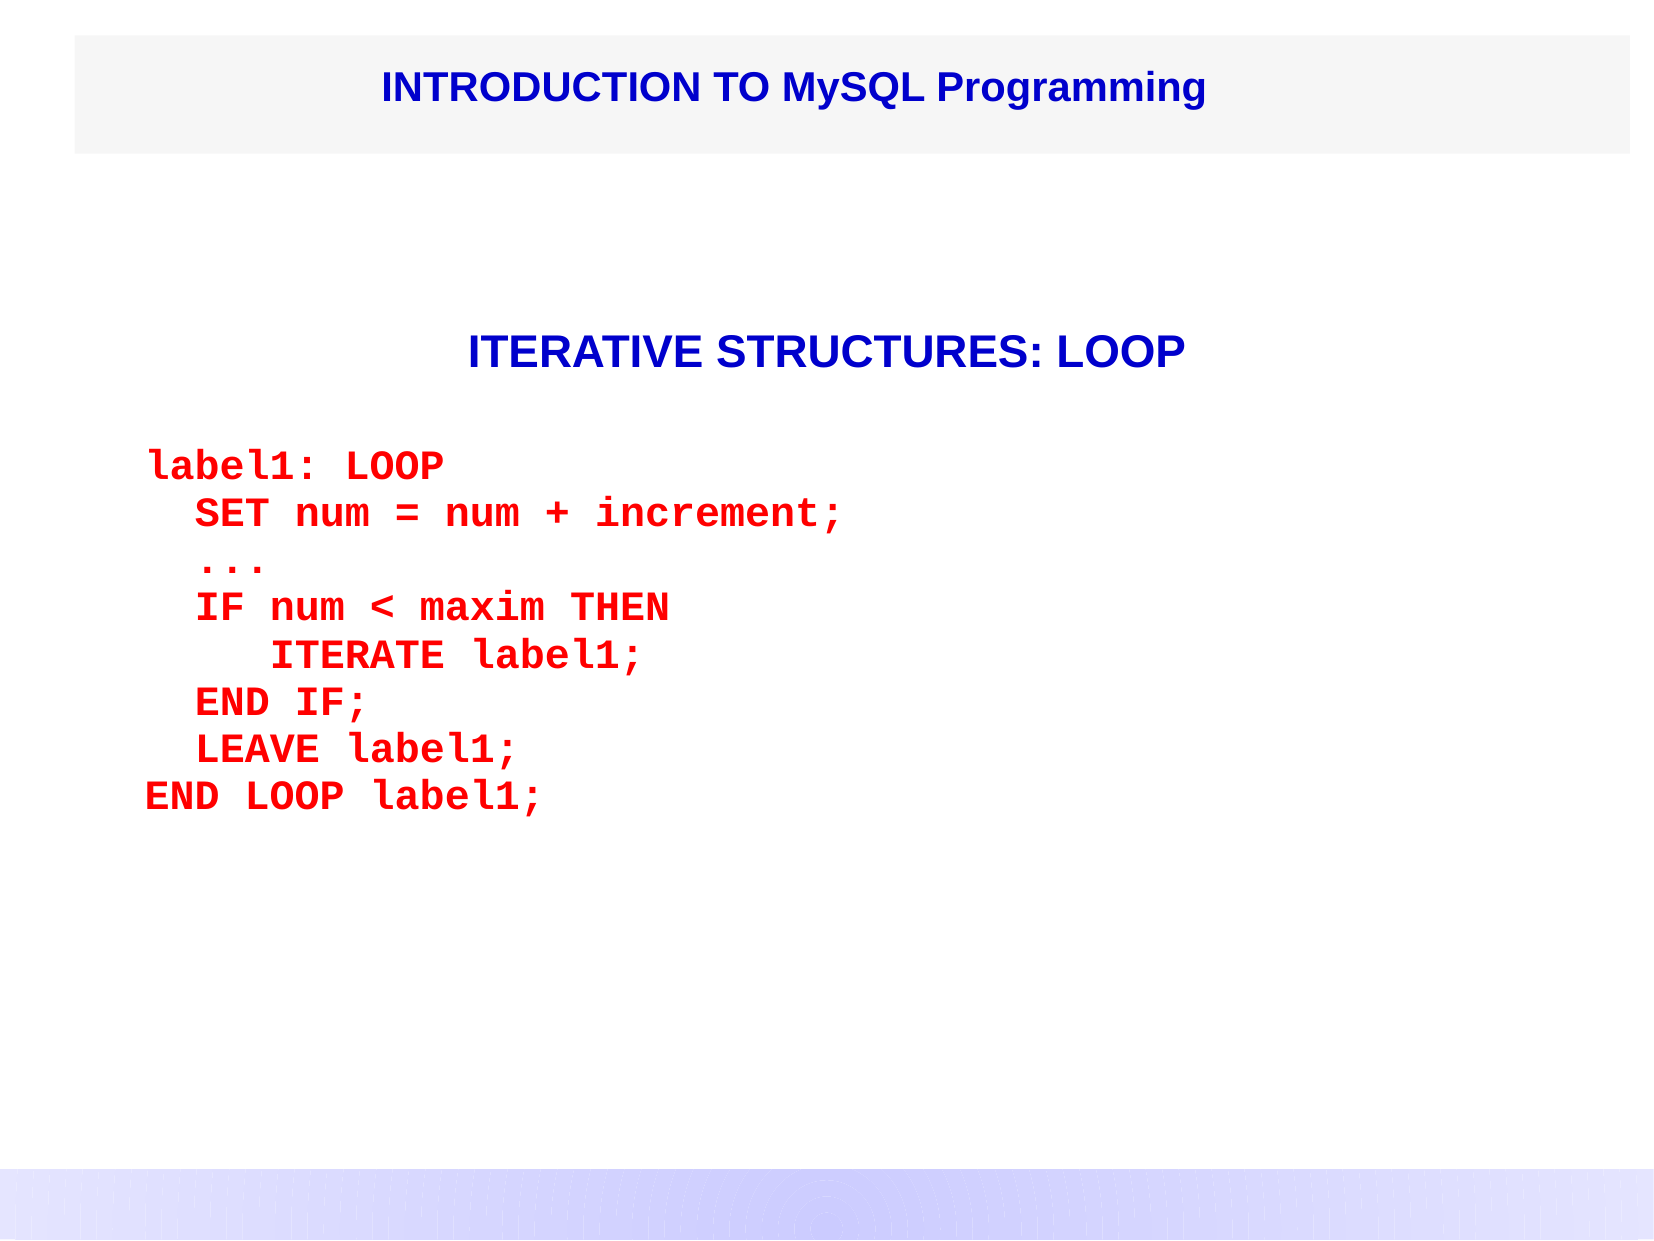

INTRODUCTION TO MySQL Programming
 ITERATIVE STRUCTURES: LOOP
label1: LOOP
 SET num = num + increment;
 ...
 IF num < maxim THEN
 ITERATE label1;
 END IF;
 LEAVE label1;
END LOOP label1;